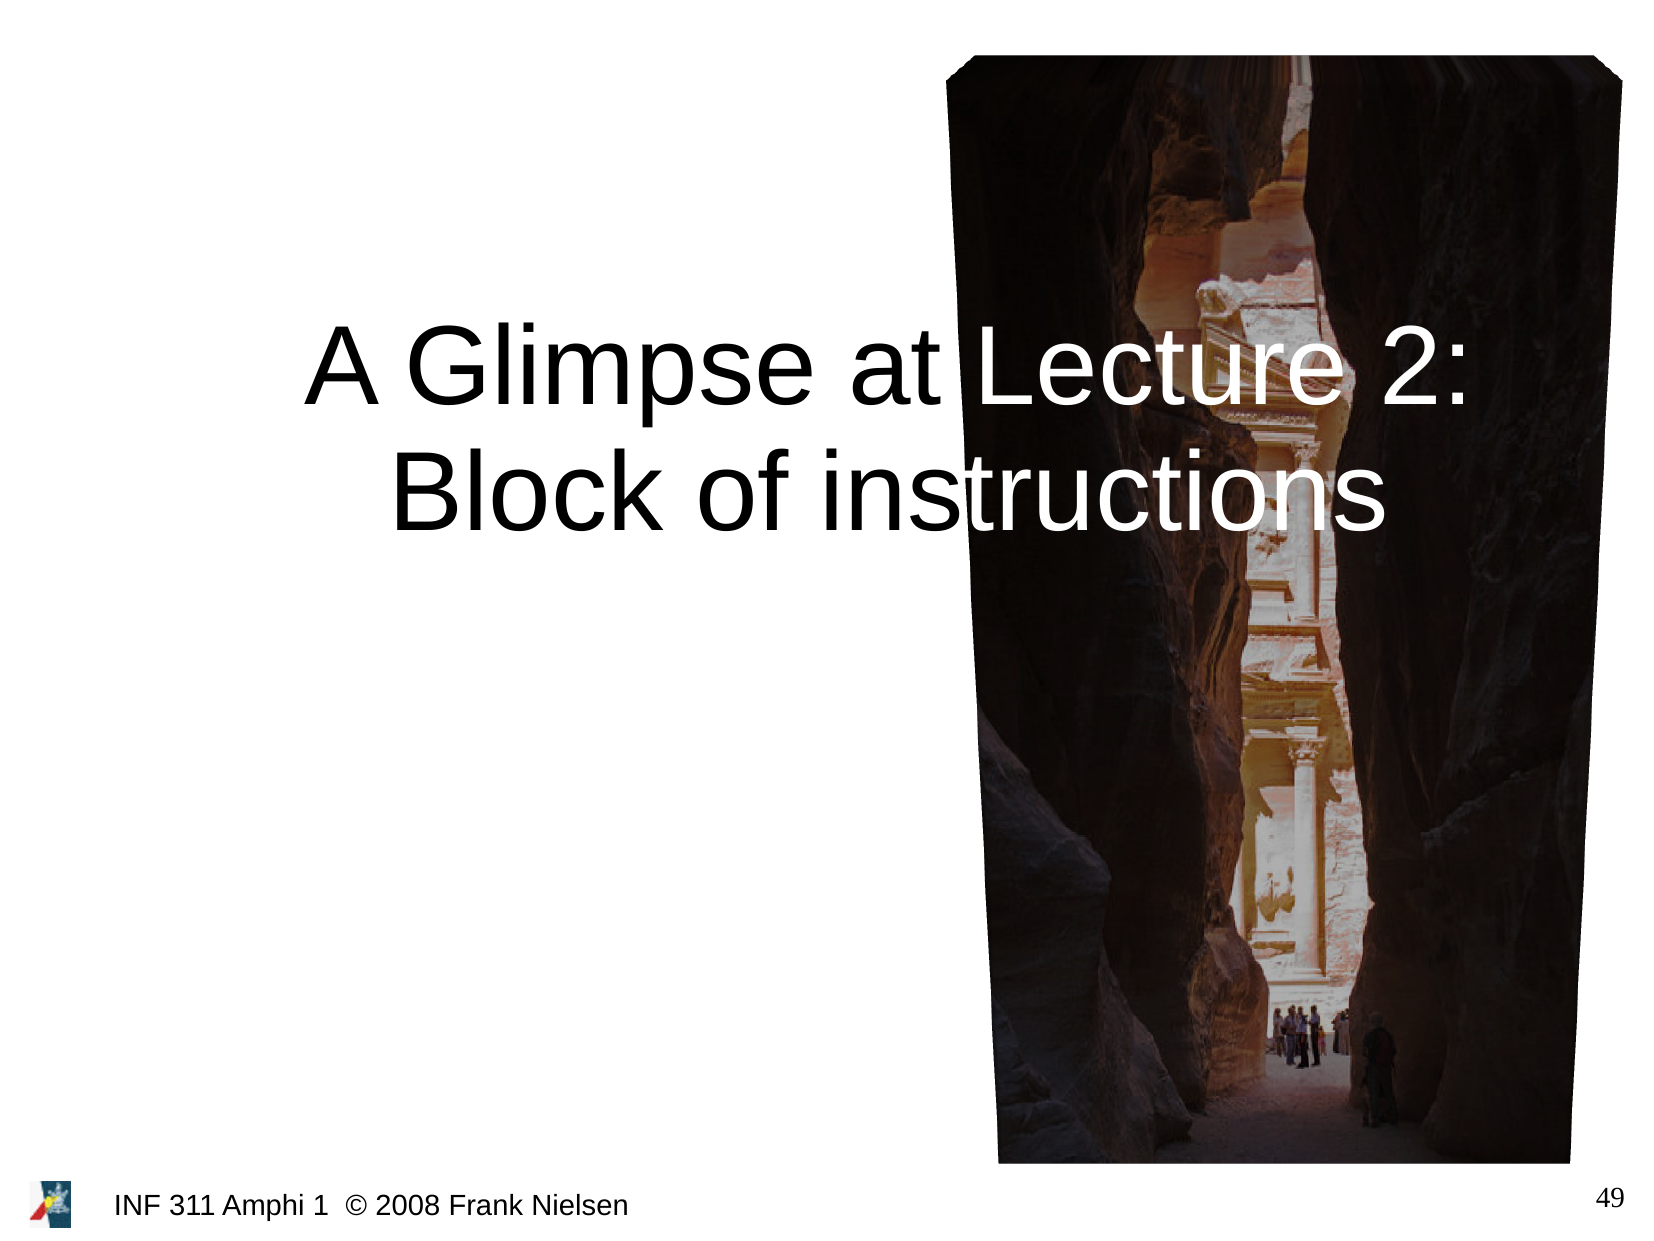

A Glimpse at Lecture 2:
Block of instructions
49